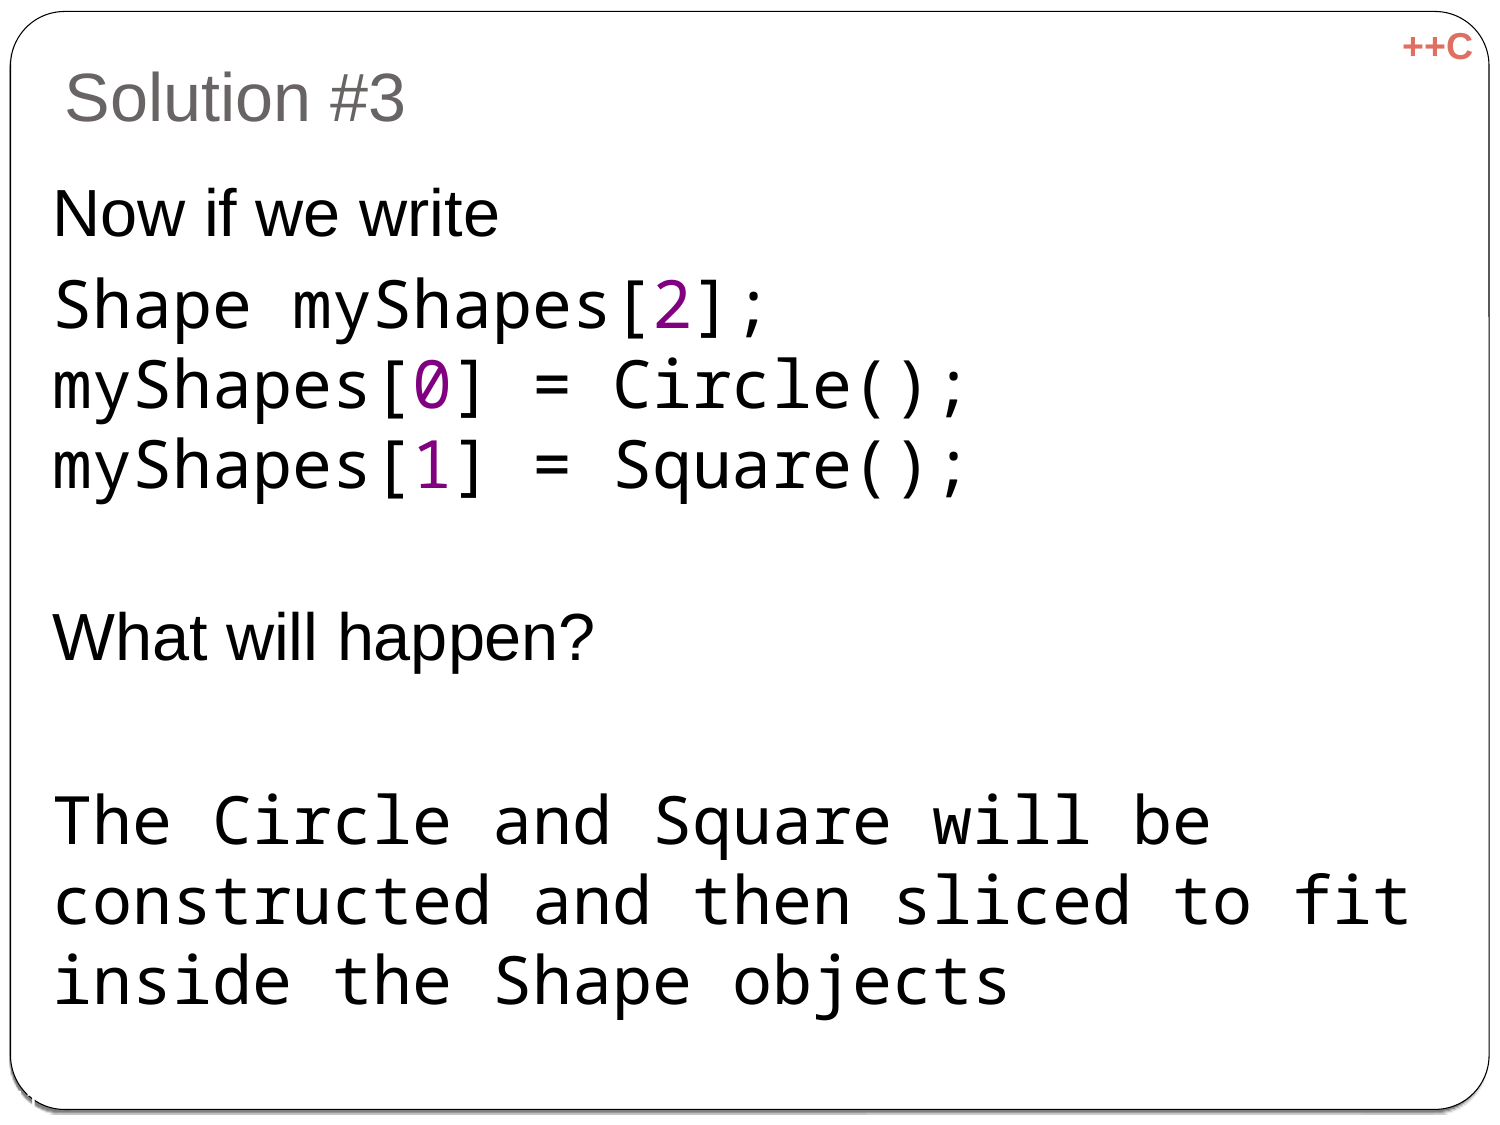

# Solution #3
Now if we write
Shape myShapes[2];
myShapes[0] = Circle();
myShapes[1] = Square();
What will happen?
The Circle and Square will be constructed and then sliced to fit inside the Shape objects